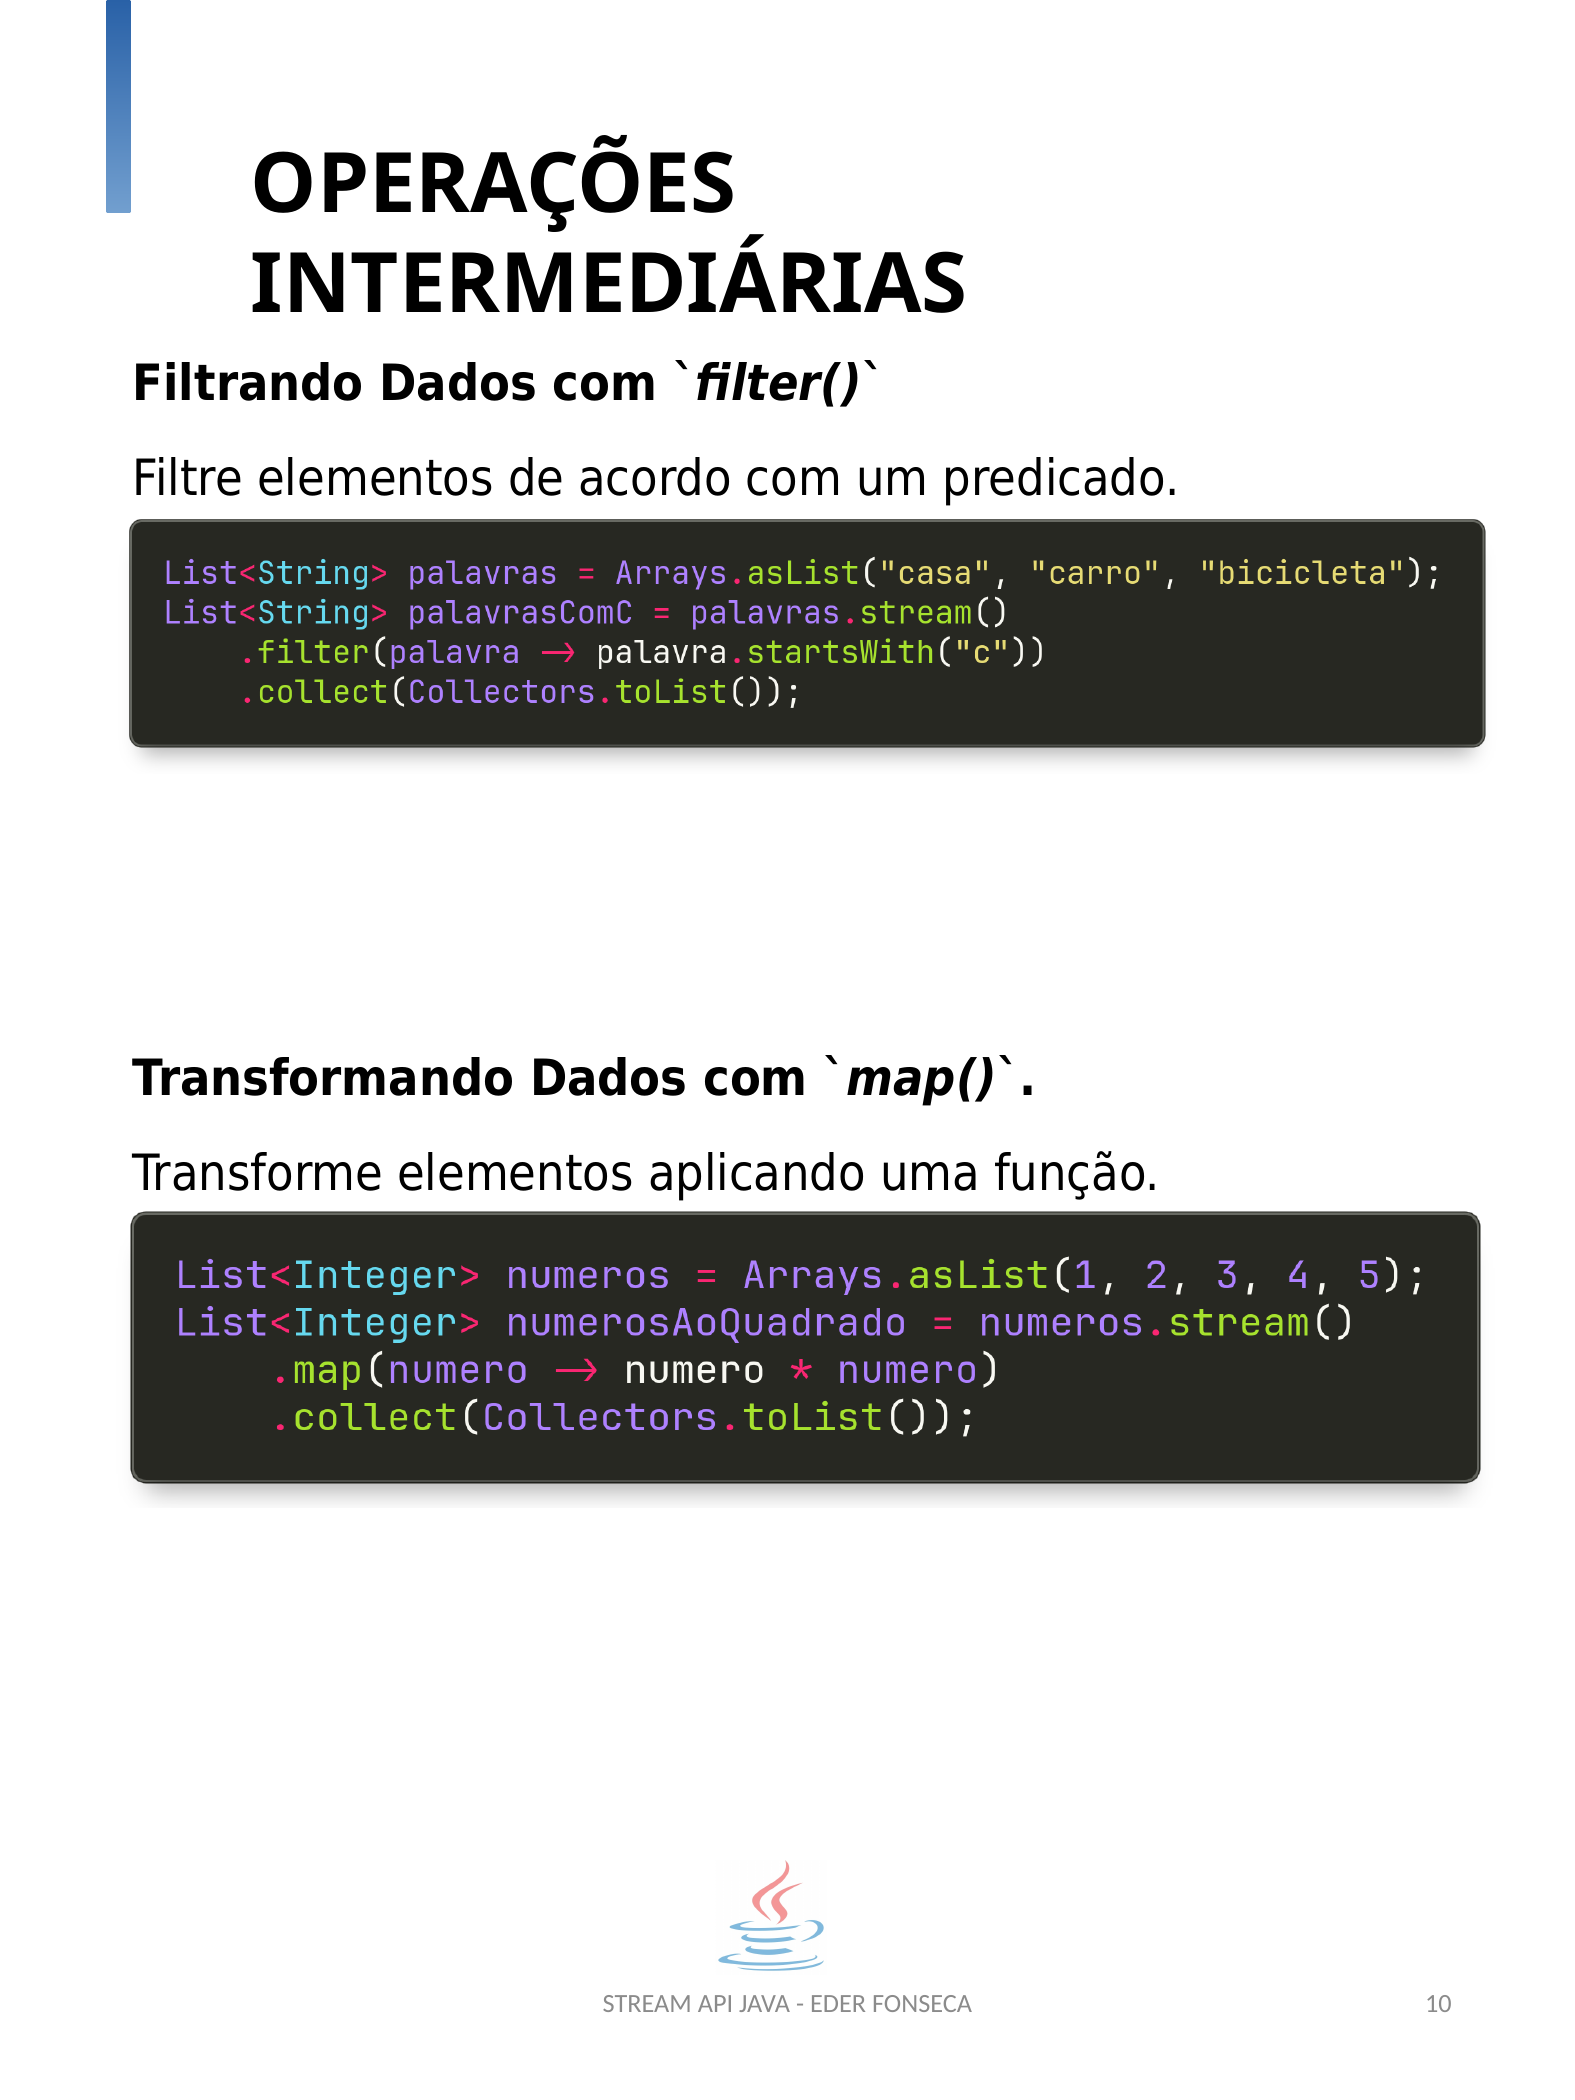

OPERAÇÕES INTERMEDIÁRIAS
Filtrando Dados com `filter()`
Filtre elementos de acordo com um predicado.
Transformando Dados com `map()`.
Transforme elementos aplicando uma função.
STREAM API JAVA - EDER FONSECA
10